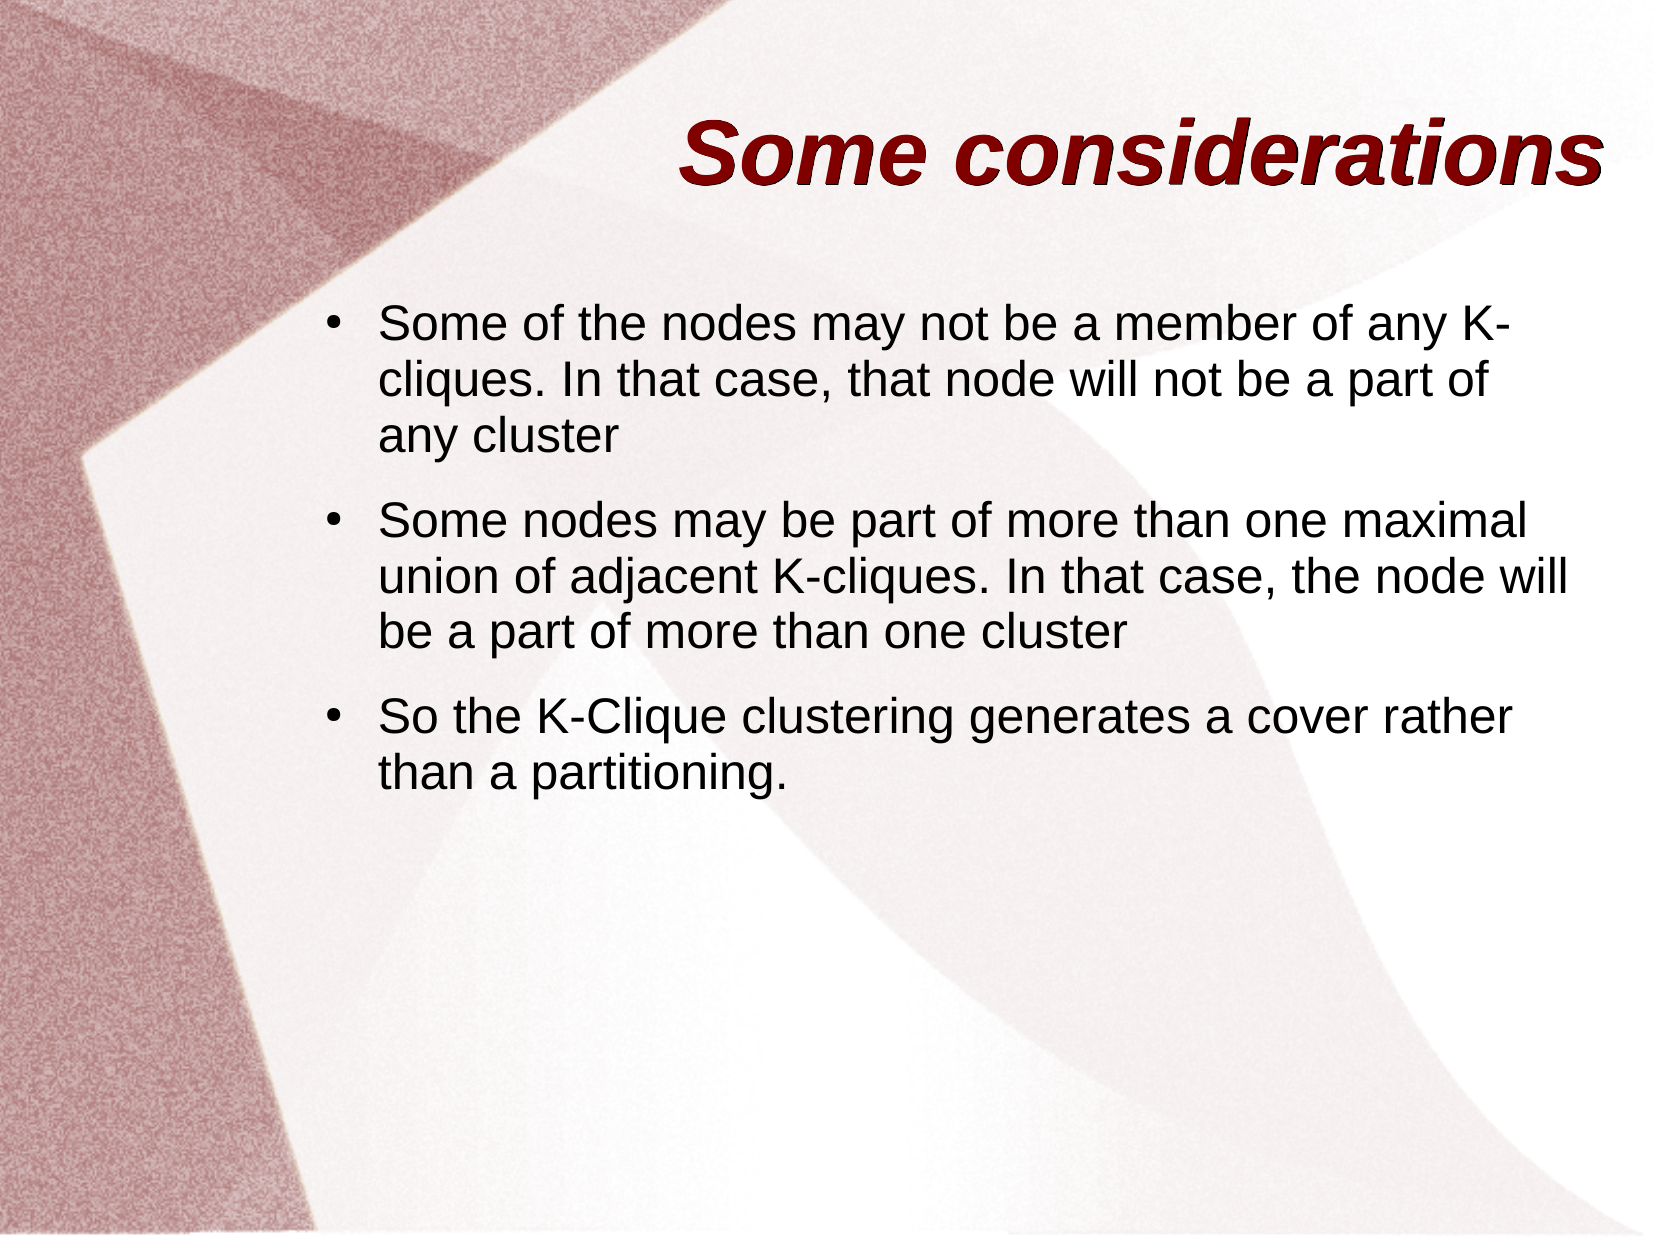

# Some considerations
Some of the nodes may not be a member of any K-cliques. In that case, that node will not be a part of any cluster
Some nodes may be part of more than one maximal union of adjacent K-cliques. In that case, the node will be a part of more than one cluster
So the K-Clique clustering generates a cover rather than a partitioning.